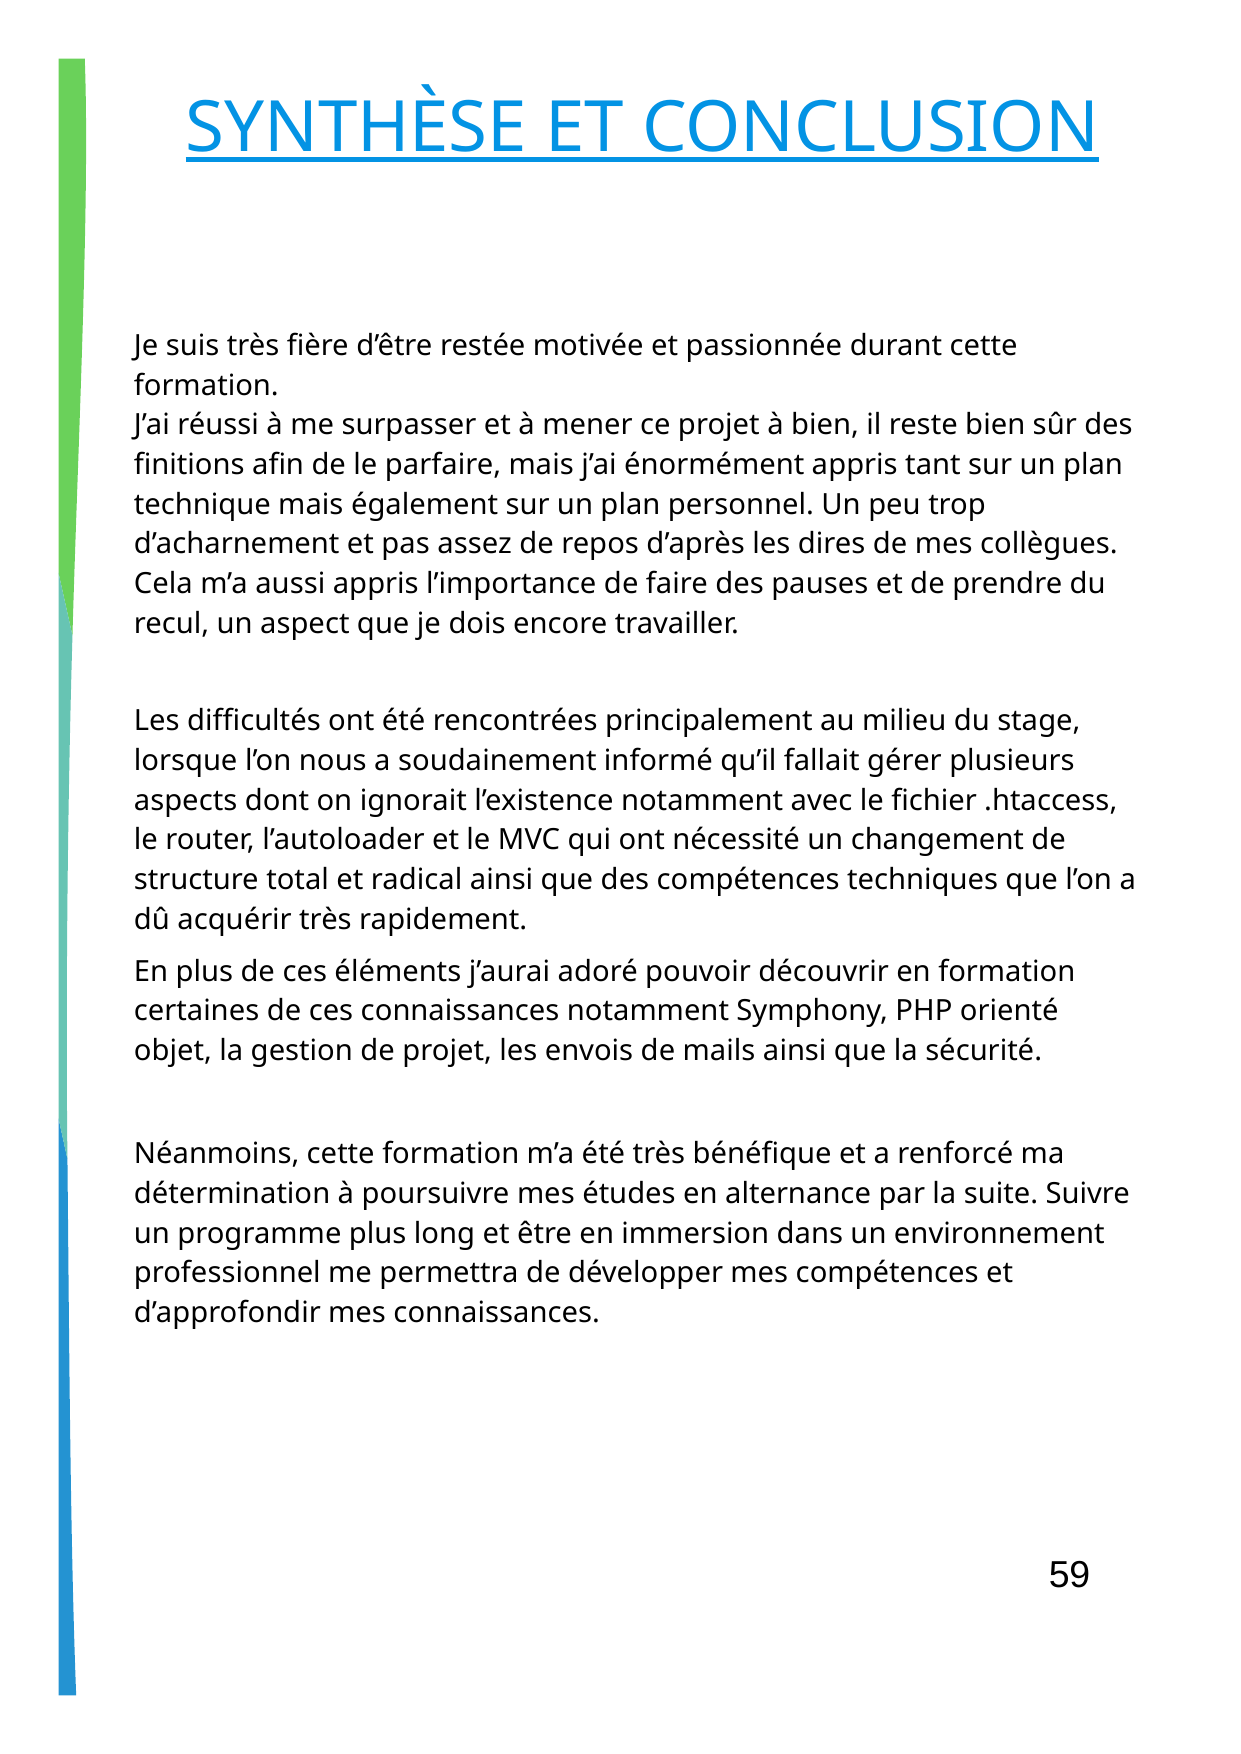

SYNTHÈSE ET CONCLUSION
Je suis très fière d’être restée motivée et passionnée durant cette formation.
J’ai réussi à me surpasser et à mener ce projet à bien, il reste bien sûr des finitions afin de le parfaire, mais j’ai énormément appris tant sur un plan technique mais également sur un plan personnel. Un peu trop d’acharnement et pas assez de repos d’après les dires de mes collègues.
Cela m’a aussi appris l’importance de faire des pauses et de prendre du recul, un aspect que je dois encore travailler.
Les difficultés ont été rencontrées principalement au milieu du stage, lorsque l’on nous a soudainement informé qu’il fallait gérer plusieurs aspects dont on ignorait l’existence notamment avec le fichier .htaccess, le router, l’autoloader et le MVC qui ont nécessité un changement de structure total et radical ainsi que des compétences techniques que l’on a dû acquérir très rapidement.
En plus de ces éléments j’aurai adoré pouvoir découvrir en formation certaines de ces connaissances notamment Symphony, PHP orienté objet, la gestion de projet, les envois de mails ainsi que la sécurité.
Néanmoins, cette formation m’a été très bénéfique et a renforcé ma détermination à poursuivre mes études en alternance par la suite. Suivre un programme plus long et être en immersion dans un environnement professionnel me permettra de développer mes compétences et d’approfondir mes connaissances.